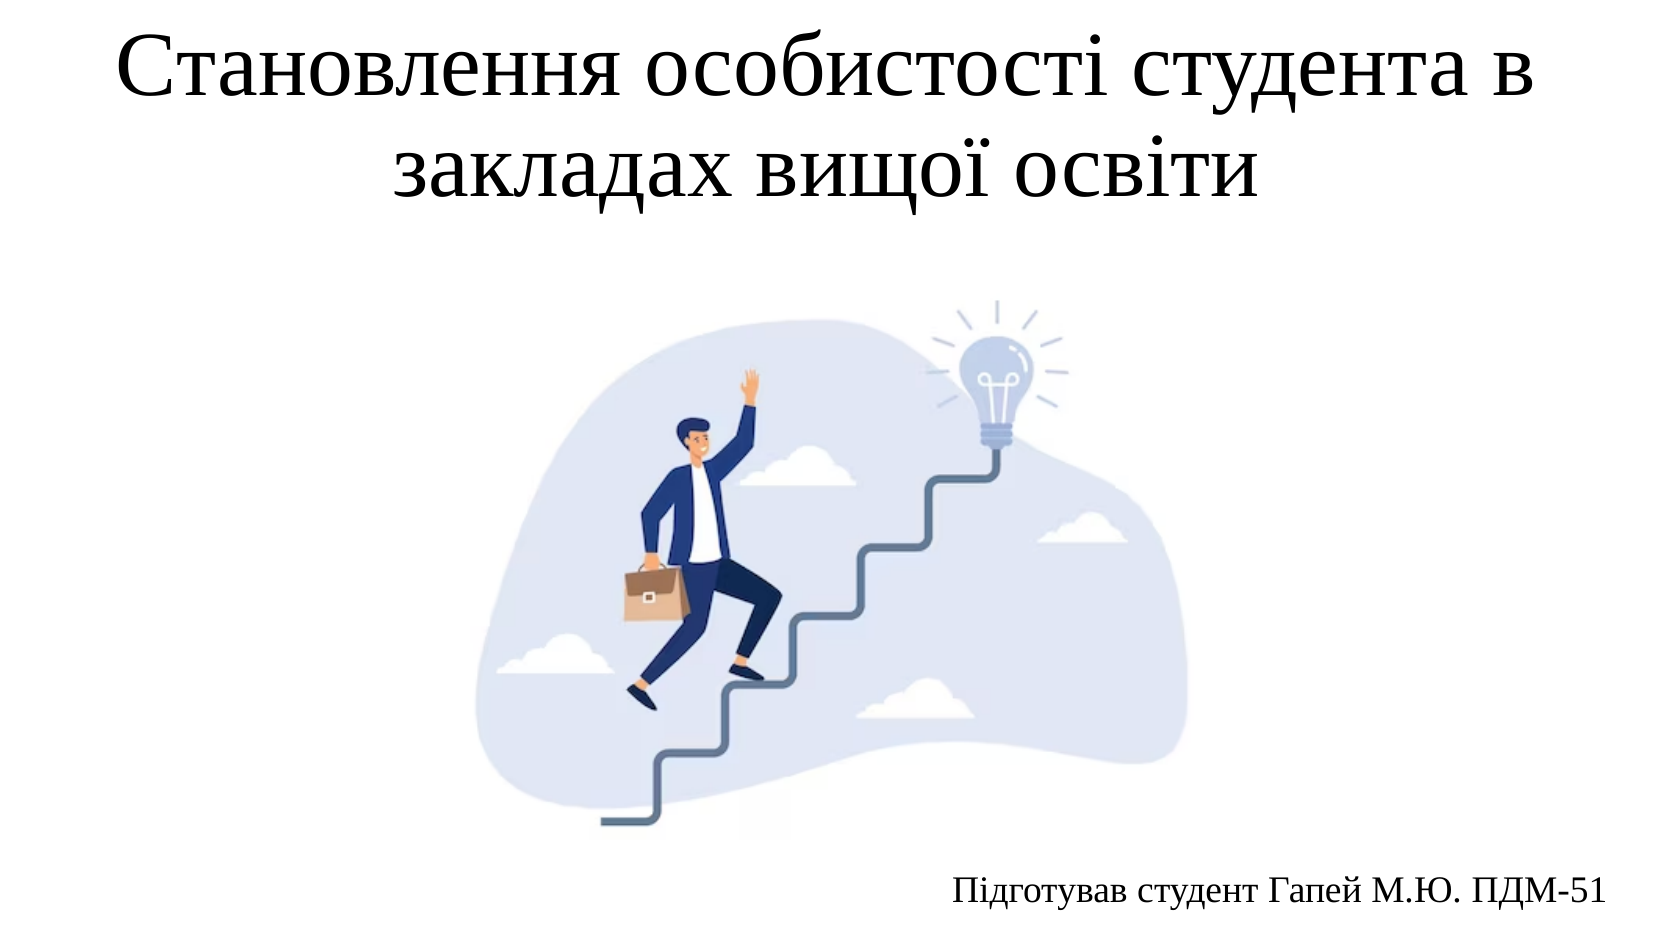

# Cтановлення особистості студента в закладах вищої освіти
Підготував студент Гапей М.Ю. ПДМ-51